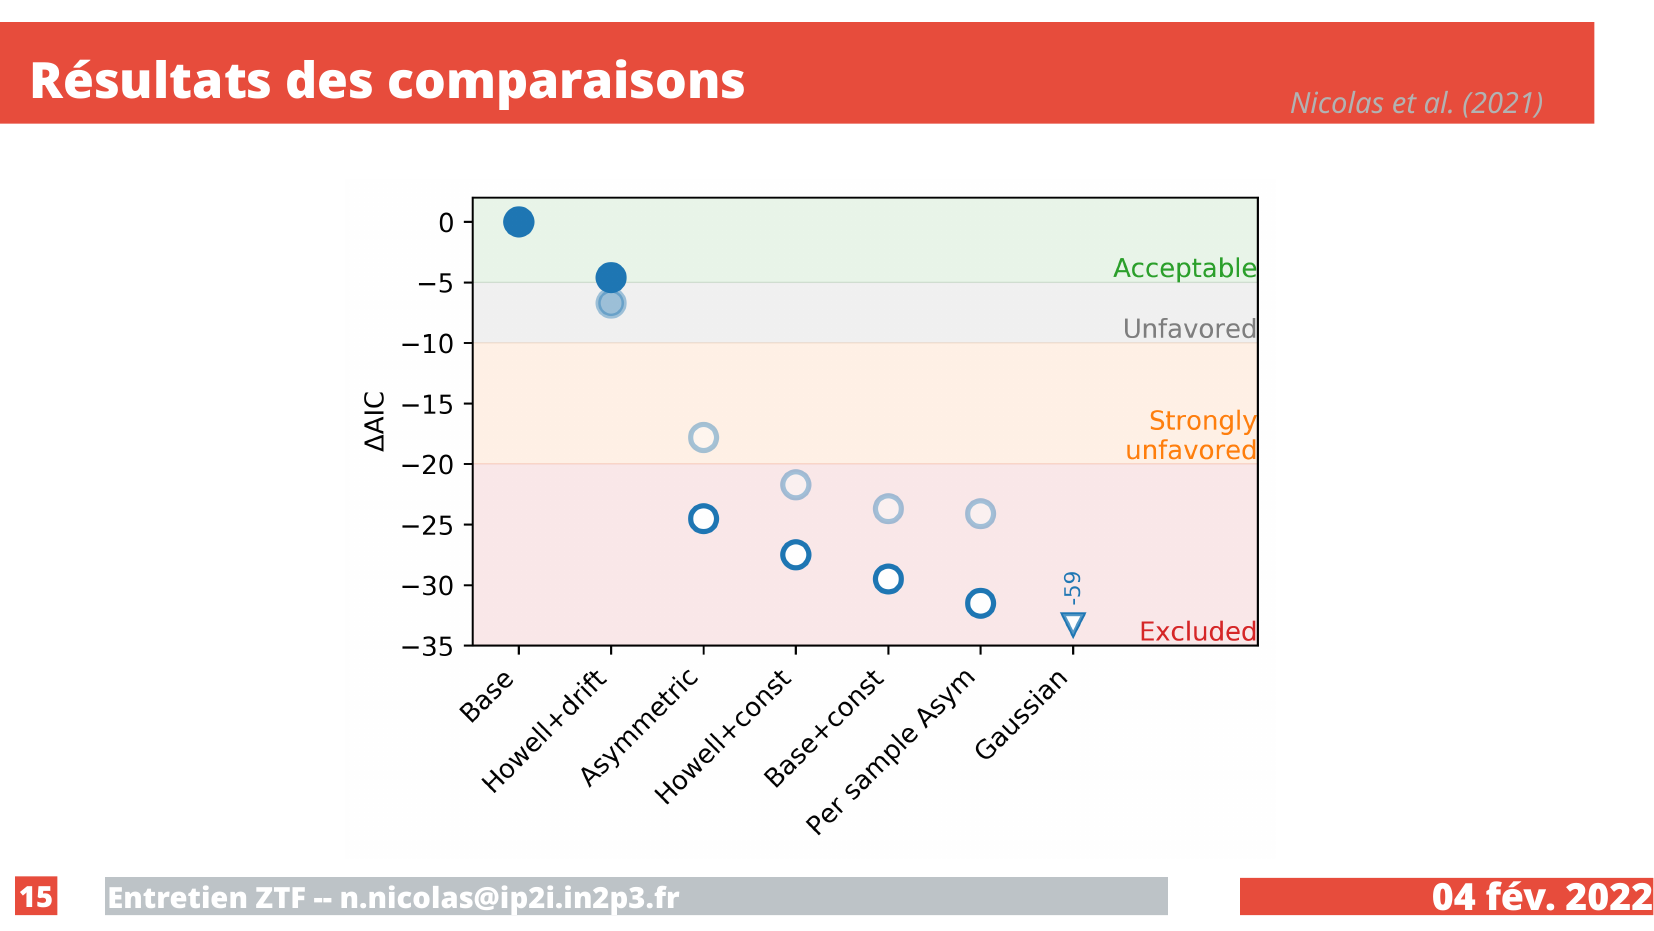

# Résultats des comparaisons
Nicolas et al. (2021)
15
Entretien ZTF -- n.nicolas@ip2i.in2p3.fr
04 fév. 2022